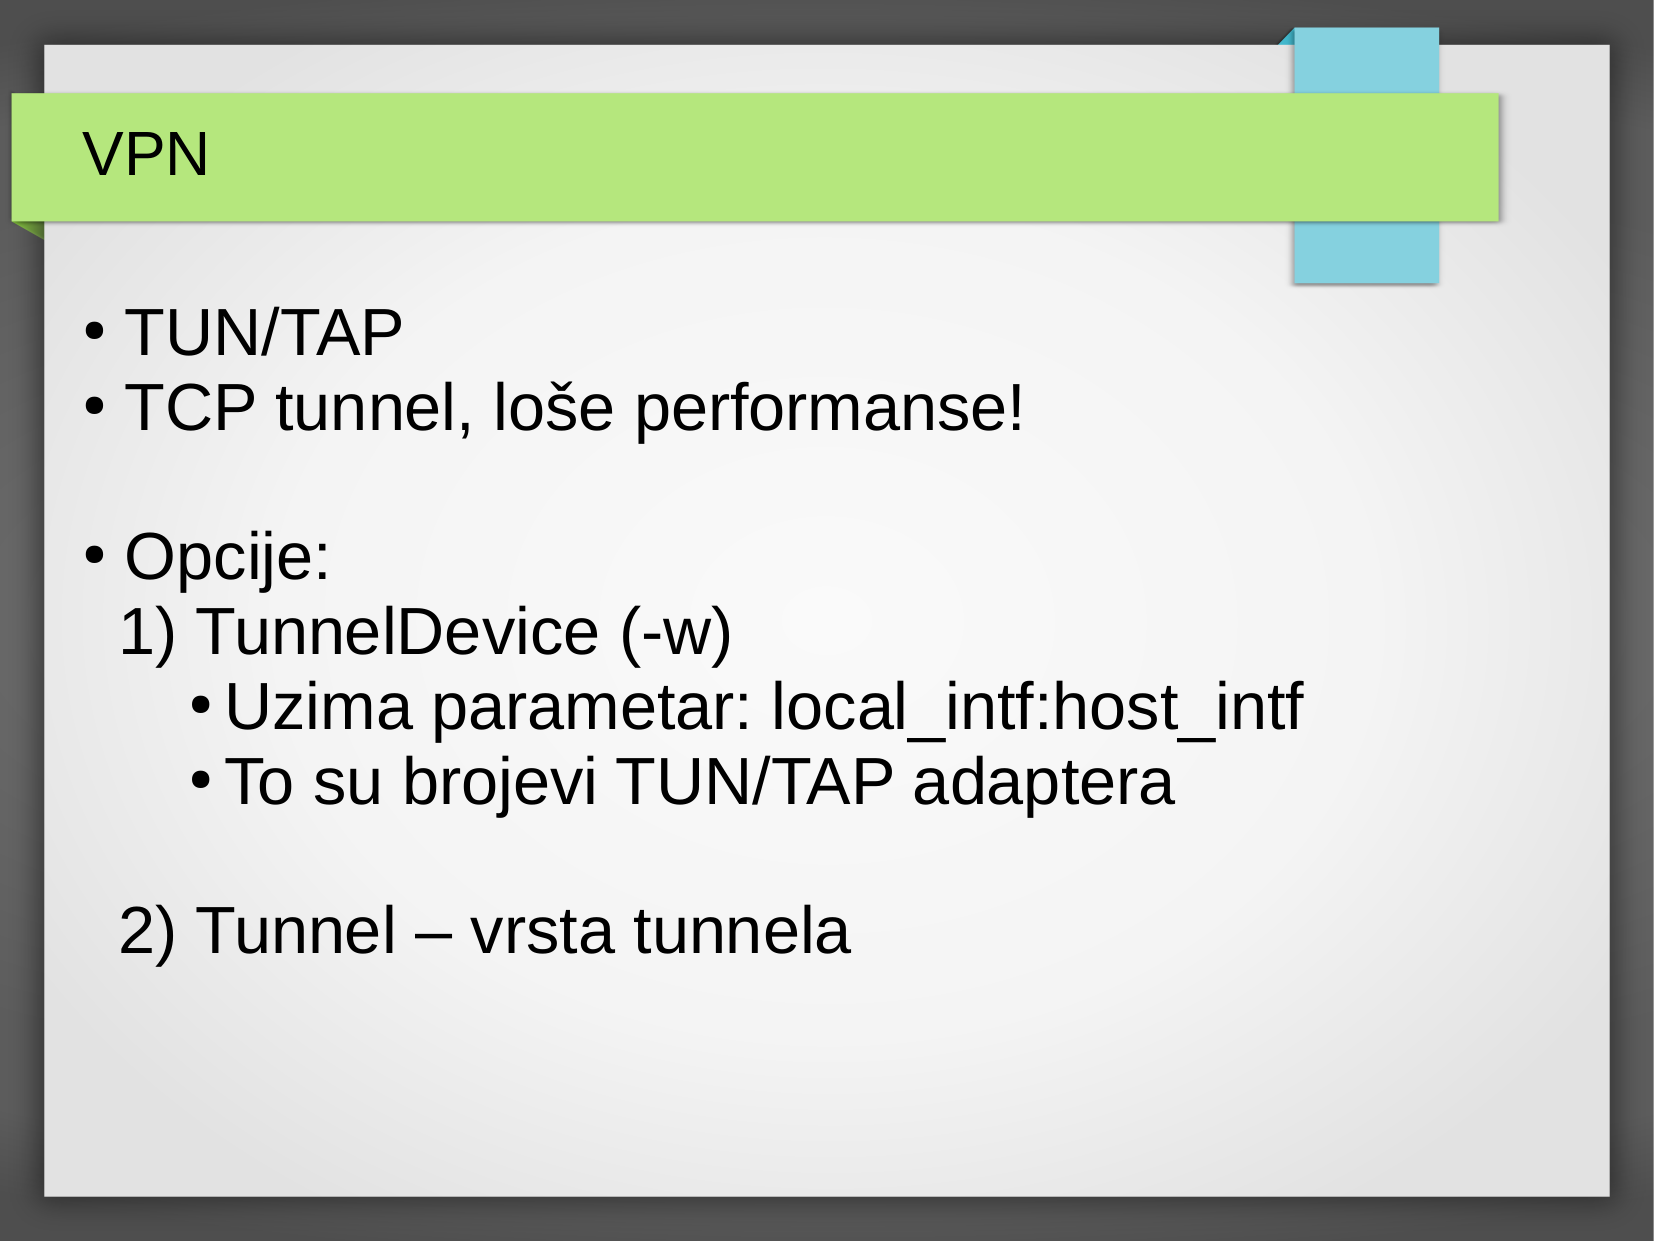

# VPN
 TUN/TAP
 TCP tunnel, loše performanse!
 Opcije:
 TunnelDevice (-w)
Uzima parametar: local_intf:host_intf
To su brojevi TUN/TAP adaptera
 Tunnel – vrsta tunnela